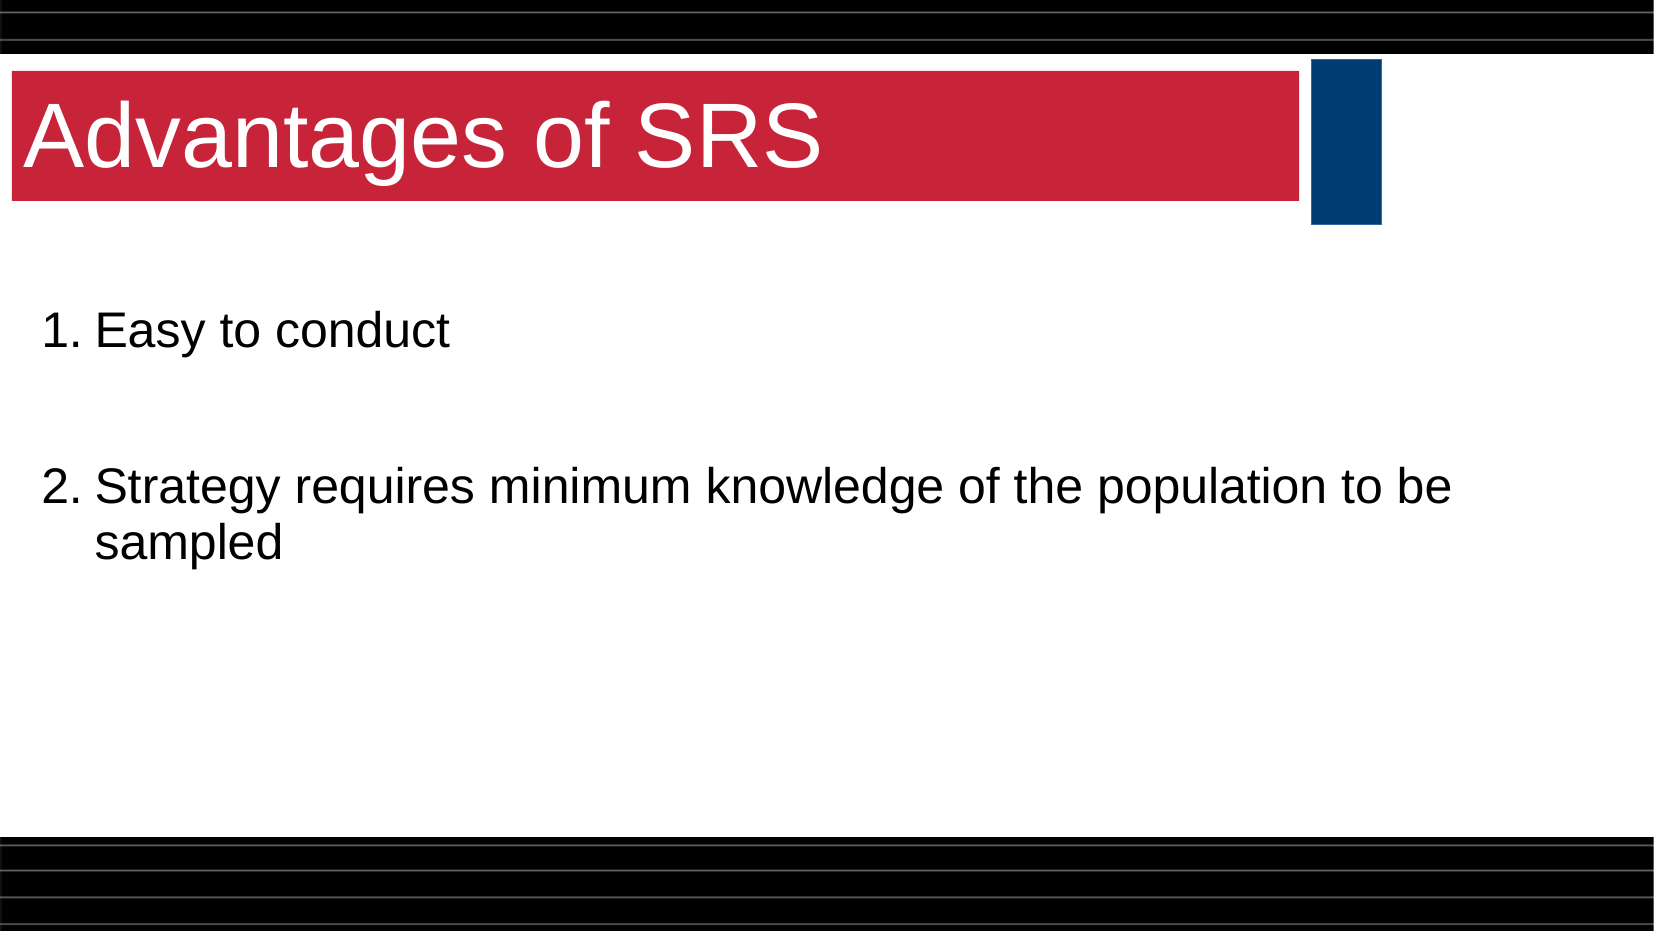

Advantages of SRS
# Easy to conduct
Strategy requires minimum knowledge of the population to be sampled